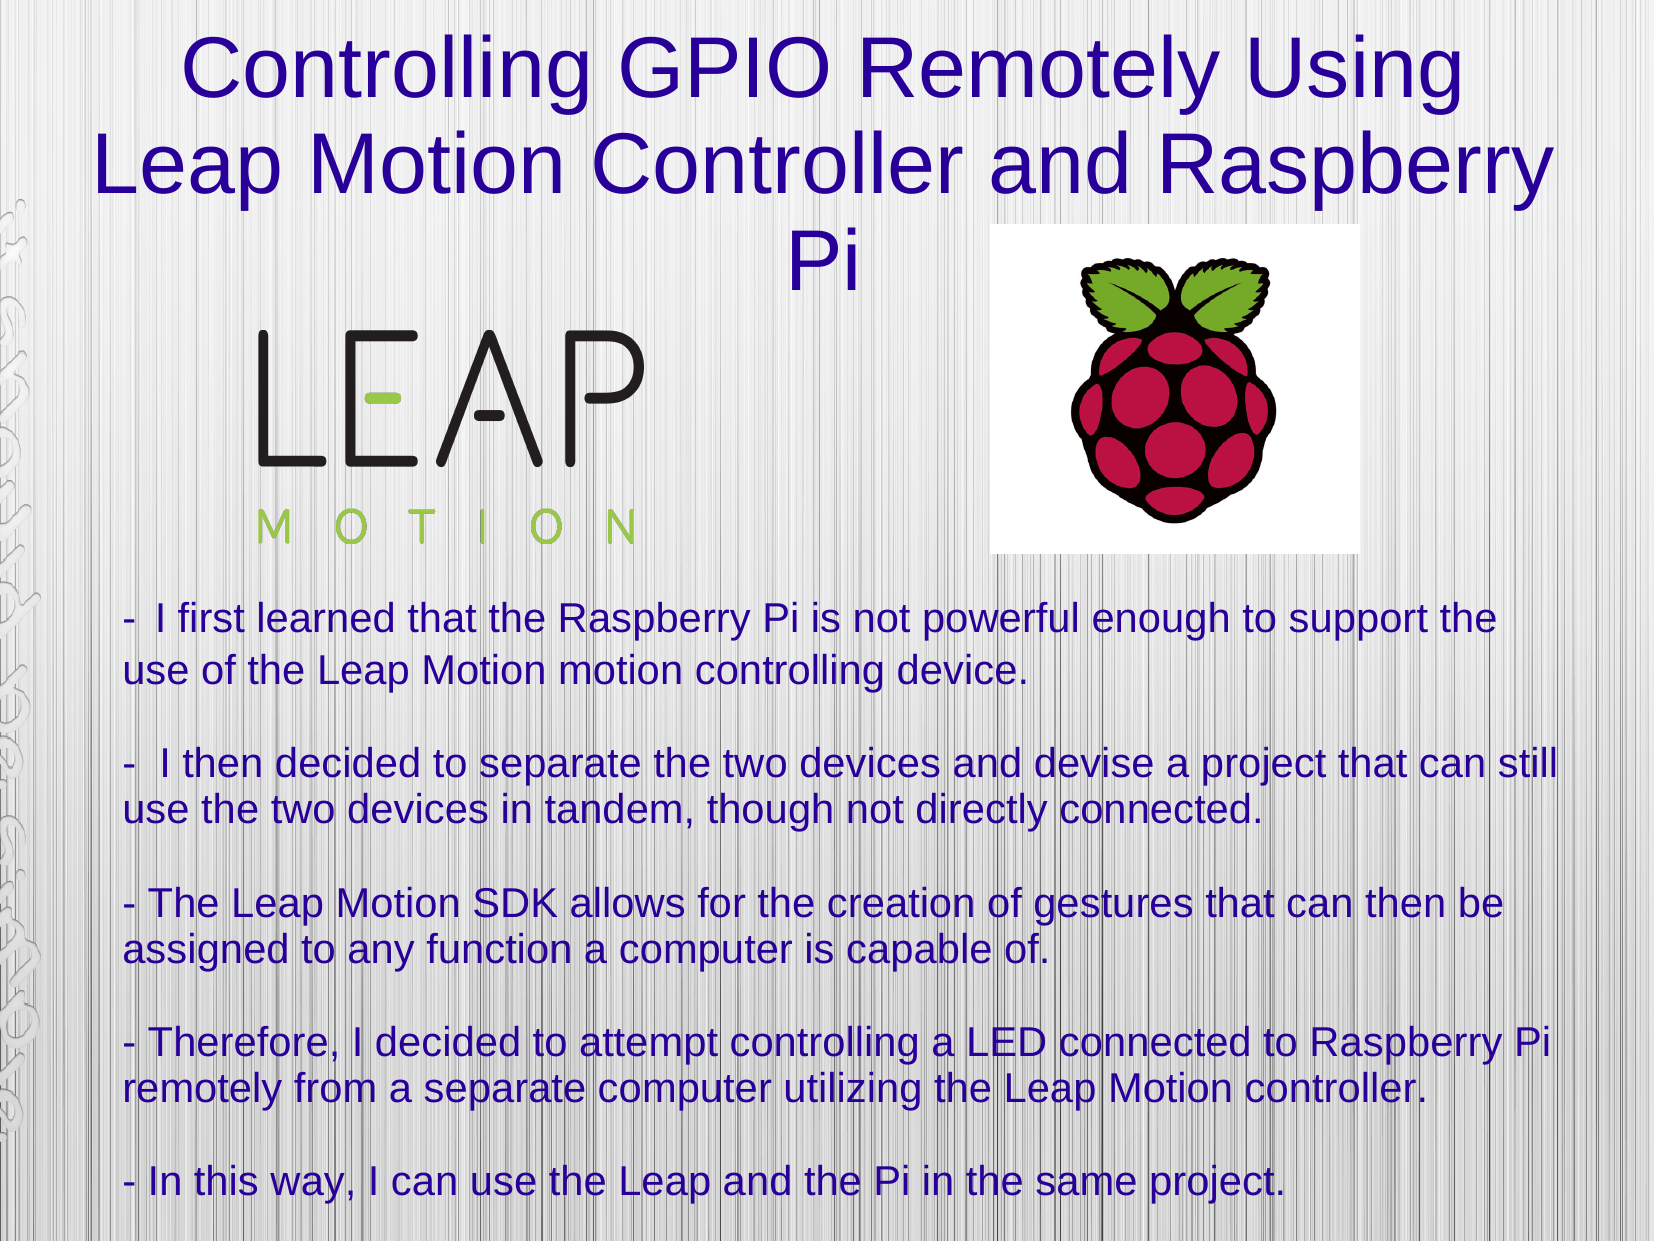

# Controlling GPIO Remotely Using Leap Motion Controller and Raspberry Pi
- I first learned that the Raspberry Pi is not powerful enough to support the use of the Leap Motion motion controlling device.
- I then decided to separate the two devices and devise a project that can still use the two devices in tandem, though not directly connected.
- The Leap Motion SDK allows for the creation of gestures that can then be assigned to any function a computer is capable of.
- Therefore, I decided to attempt controlling a LED connected to Raspberry Pi remotely from a separate computer utilizing the Leap Motion controller.
- In this way, I can use the Leap and the Pi in the same project.